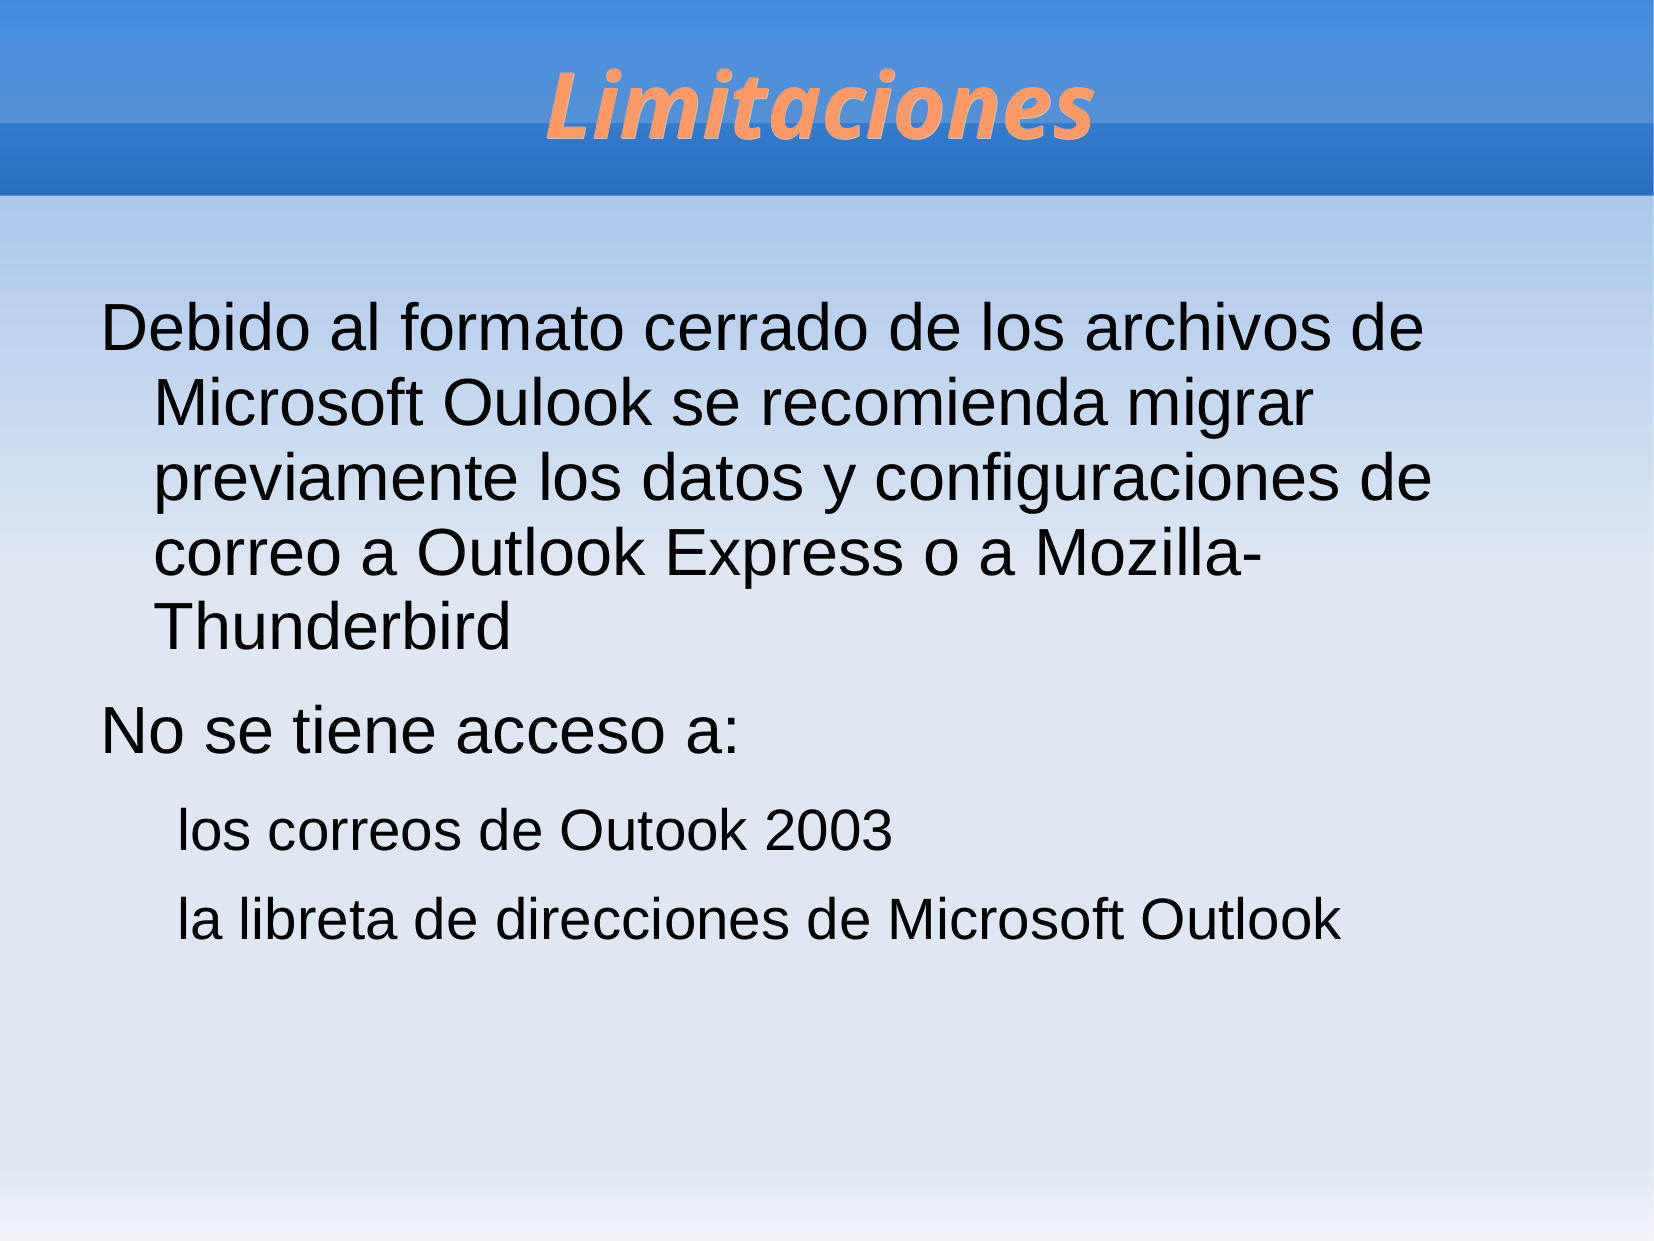

# Limitaciones
Debido al formato cerrado de los archivos de Microsoft Oulook se recomienda migrar previamente los datos y configuraciones de correo a Outlook Express o a Mozilla-Thunderbird
No se tiene acceso a:
los correos de Outook 2003
la libreta de direcciones de Microsoft Outlook